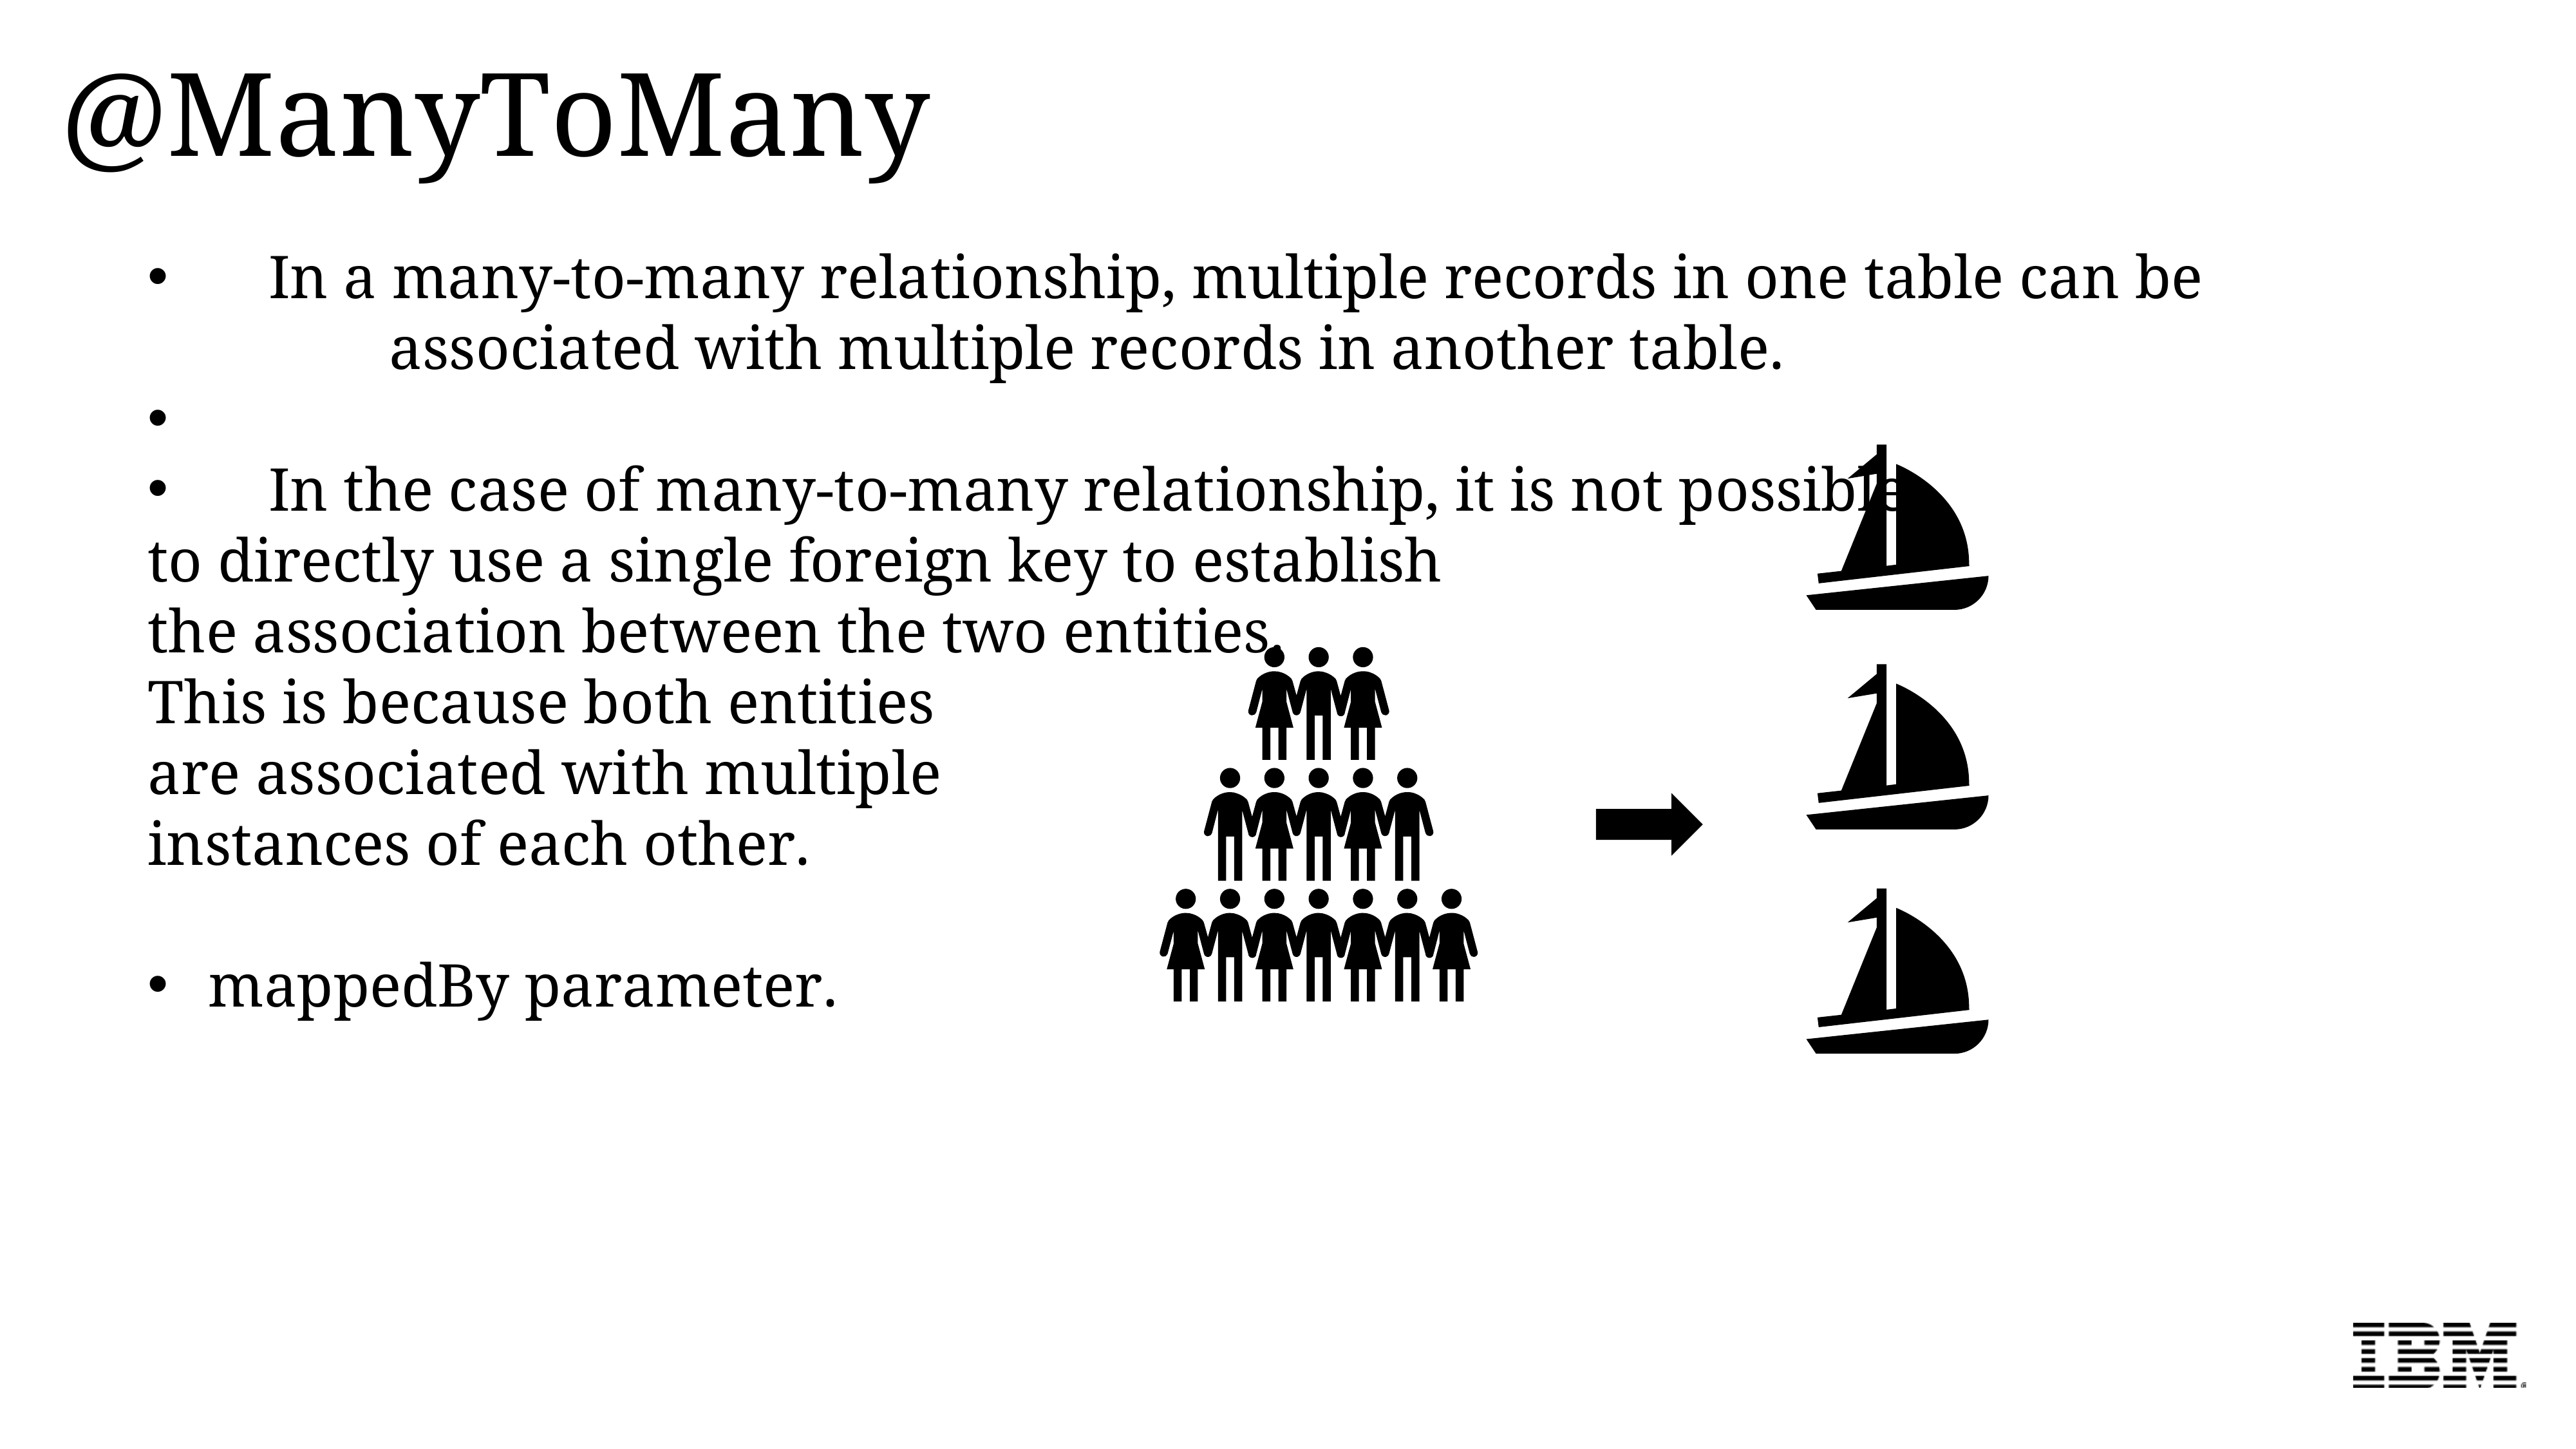

# @ManyToMany
In a many-to-many relationship, multiple records in one table can be associated with multiple records in another table.
In the case of many-to-many relationship, it is not possible
to directly use a single foreign key to establish
the association between the two entities.
This is because both entities
are associated with multiple
instances of each other.
mappedBy parameter.